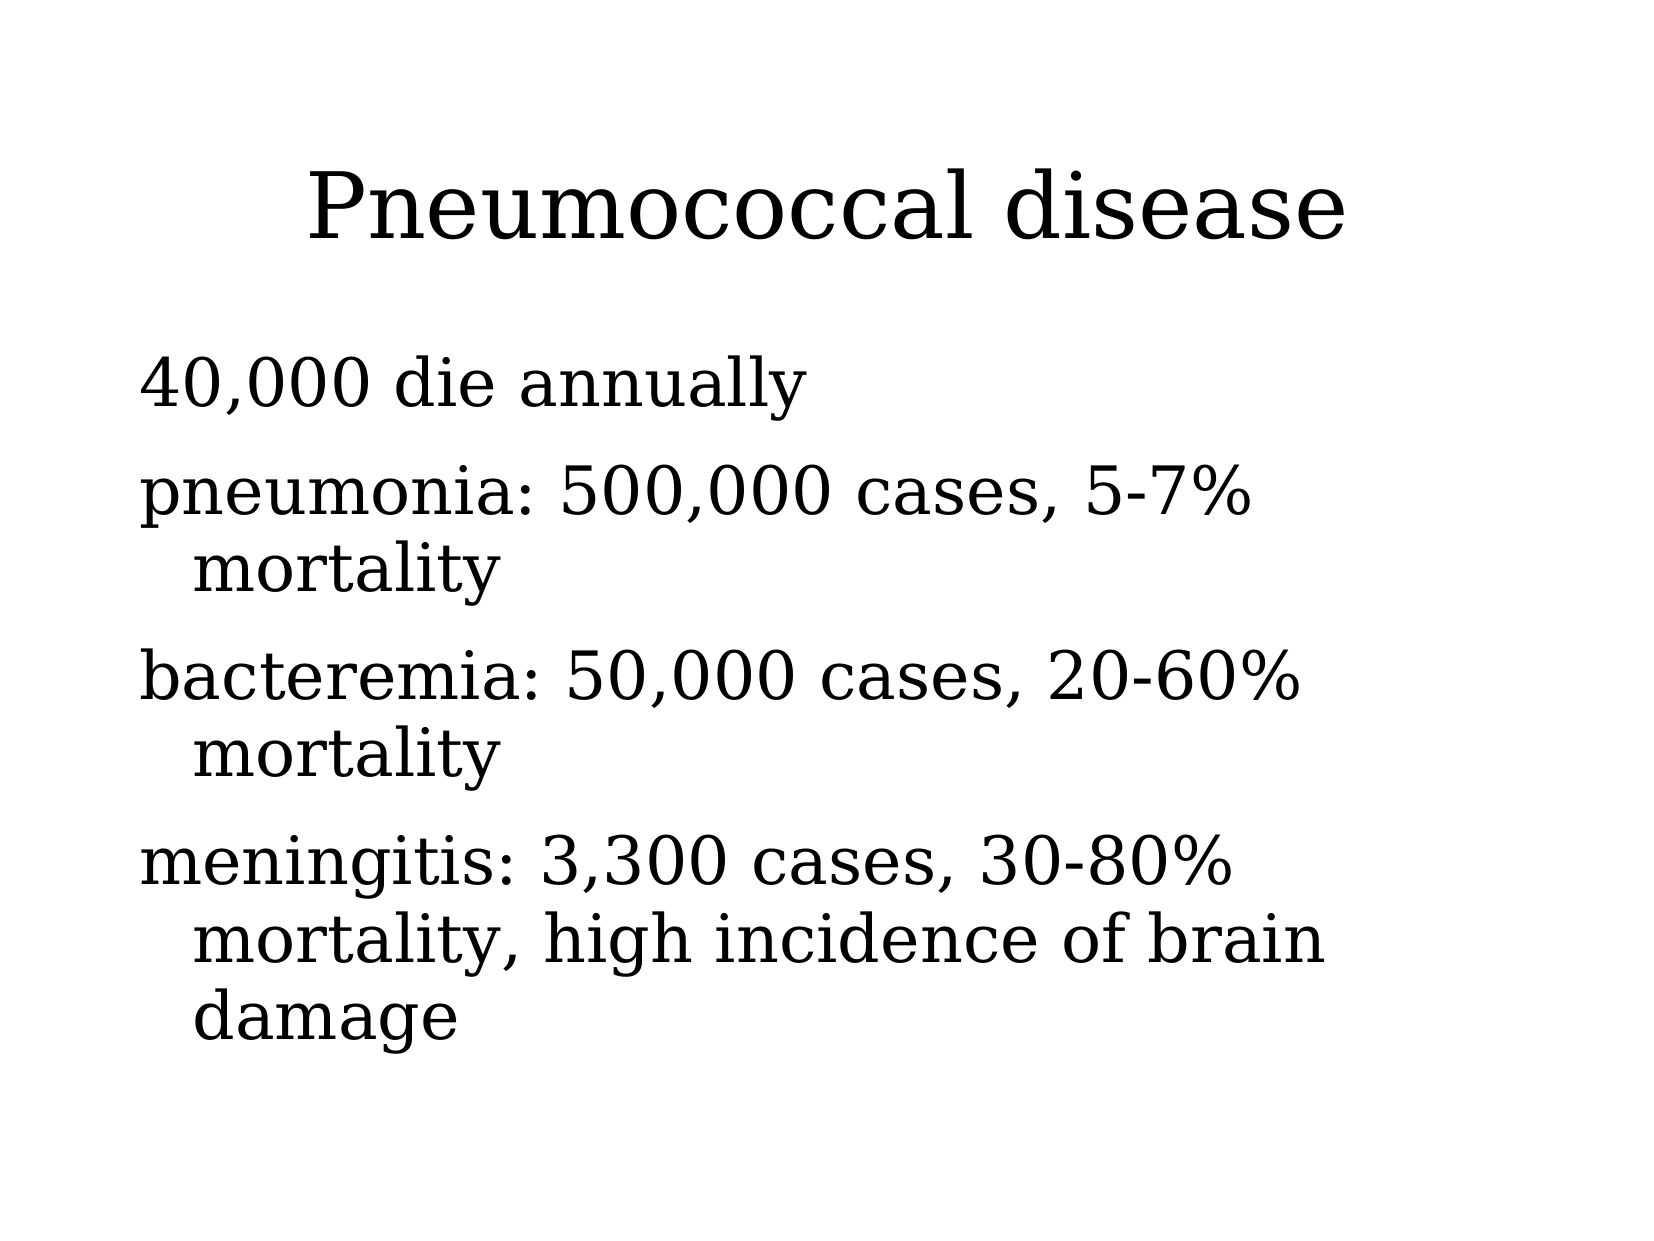

# Pneumococcal disease
40,000 die annually
pneumonia: 500,000 cases, 5-7% mortality
bacteremia: 50,000 cases, 20-60% mortality
meningitis: 3,300 cases, 30-80% mortality, high incidence of brain damage